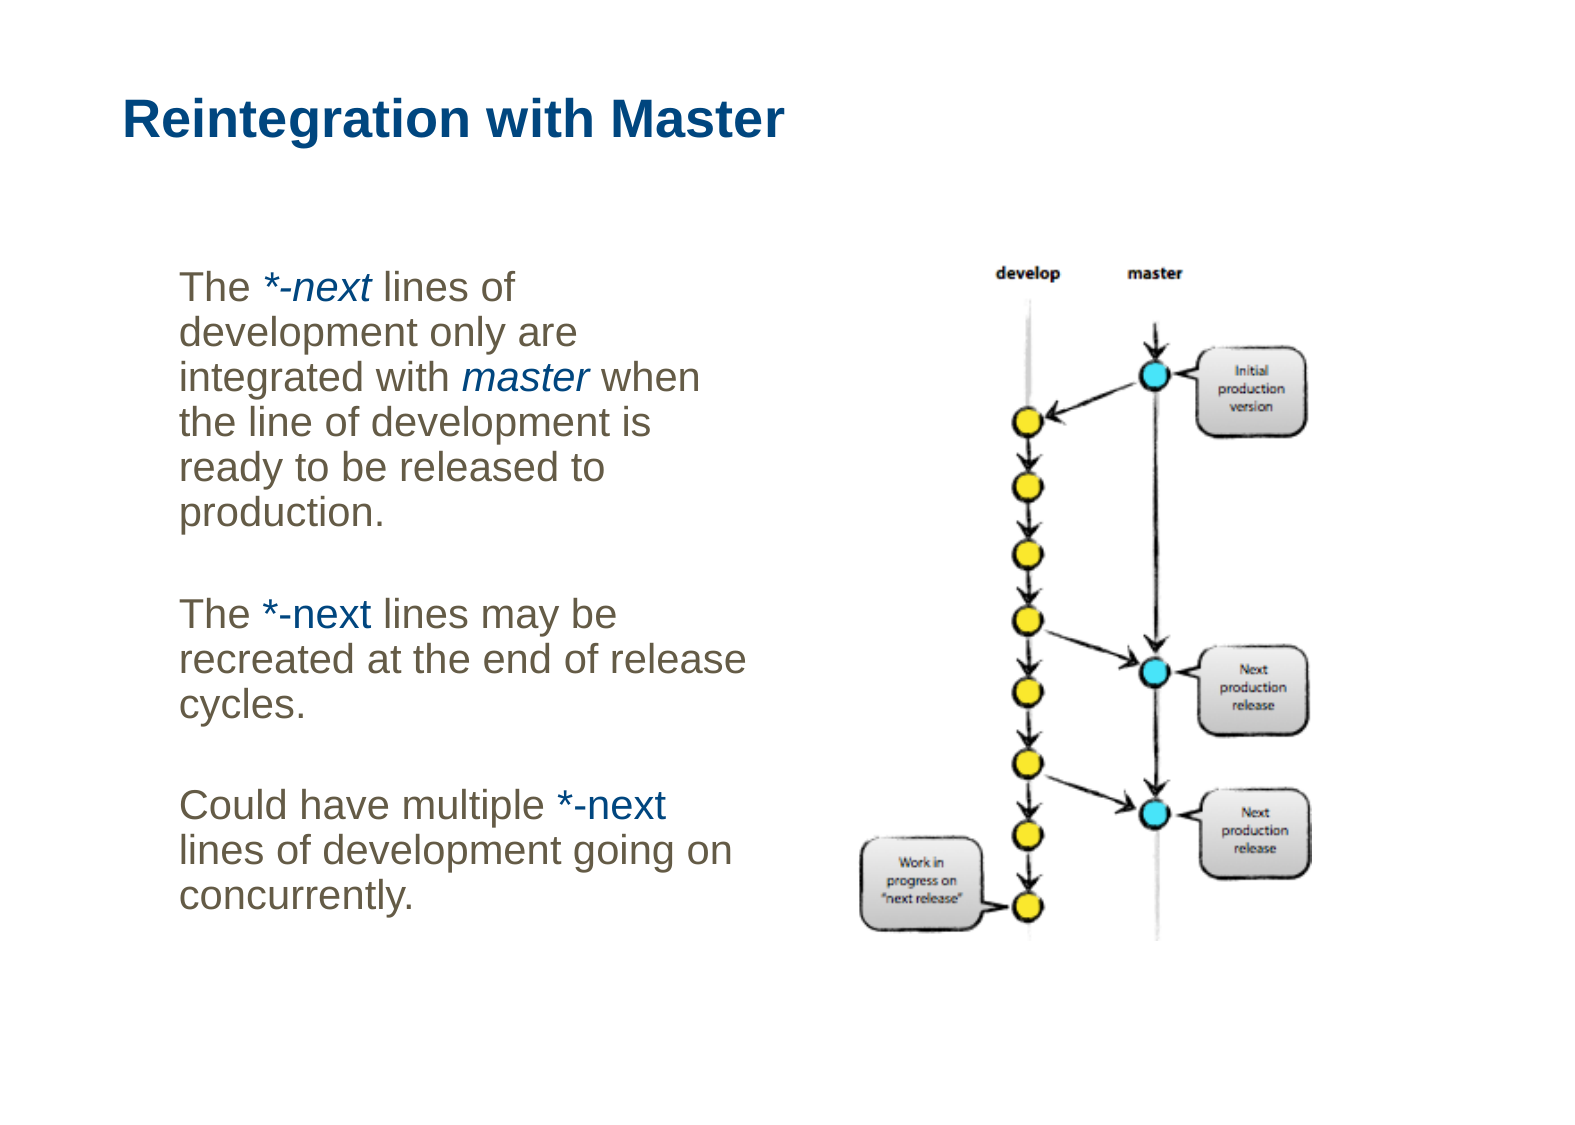

# Reintegration with Master
The *-next lines of development only are integrated with master when the line of development is ready to be released to production.
The *-next lines may be recreated at the end of release cycles.
Could have multiple *-next lines of development going on concurrently.